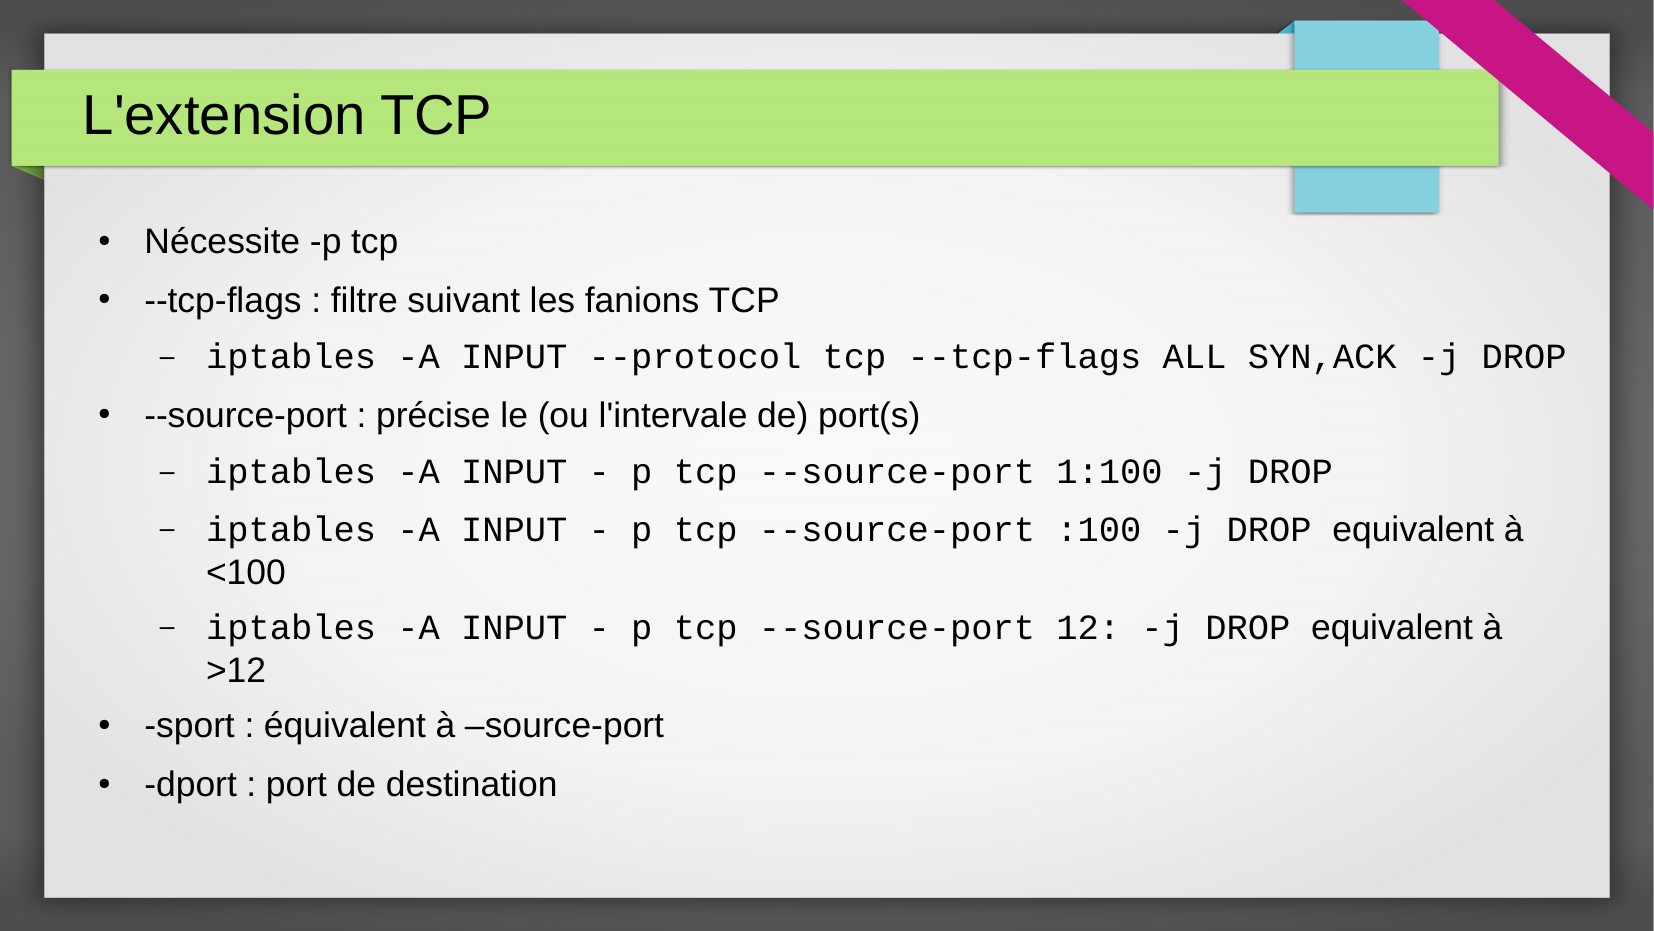

# L'extension TCP
Nécessite -p tcp
--tcp-flags : filtre suivant les fanions TCP
iptables -A INPUT --protocol tcp --tcp-flags ALL SYN,ACK -j DROP
--source-port : précise le (ou l'intervale de) port(s)
iptables -A INPUT - p tcp --source-port 1:100 -j DROP
iptables -A INPUT - p tcp --source-port :100 -j DROP equivalent à <100
iptables -A INPUT - p tcp --source-port 12: -j DROP equivalent à >12
-sport : équivalent à –source-port
-dport : port de destination